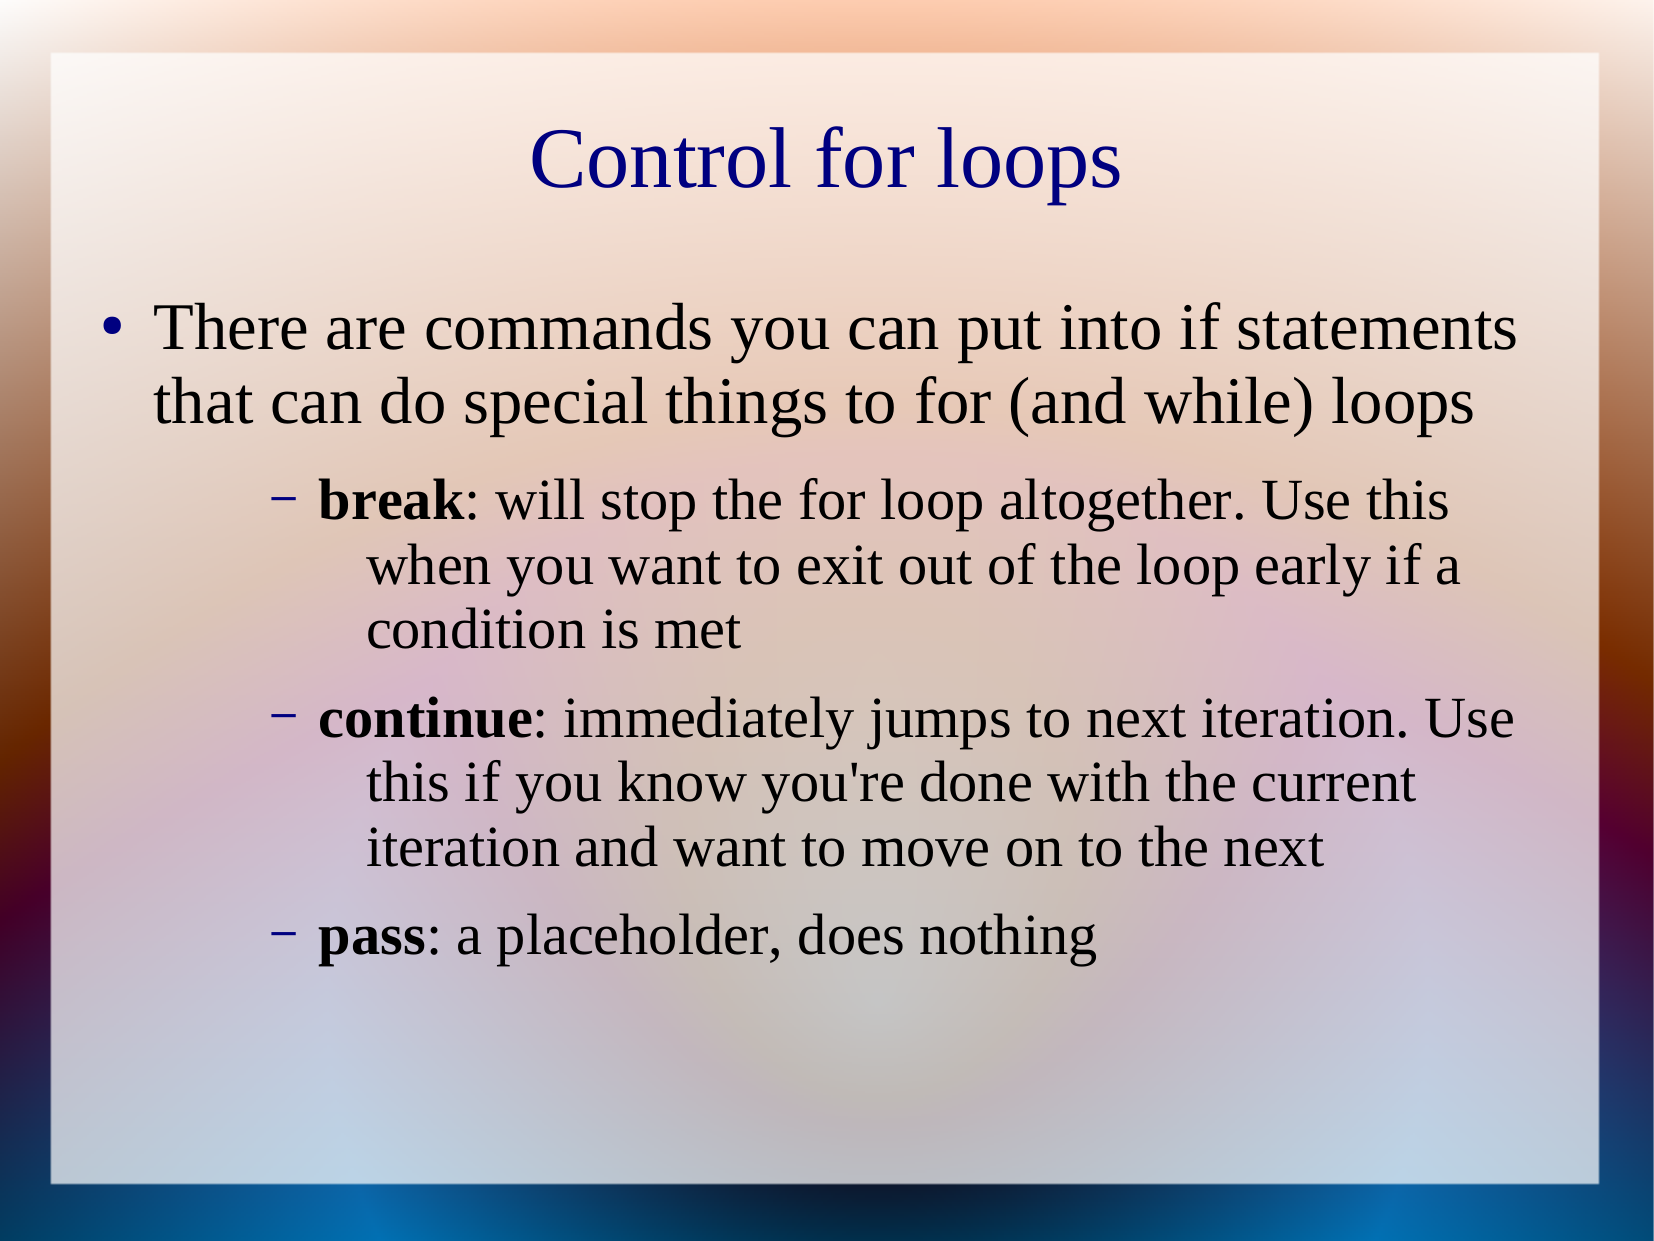

# Control for loops
There are commands you can put into if statements that can do special things to for (and while) loops
break: will stop the for loop altogether. Use this when you want to exit out of the loop early if a condition is met
continue: immediately jumps to next iteration. Use this if you know you're done with the current iteration and want to move on to the next
pass: a placeholder, does nothing